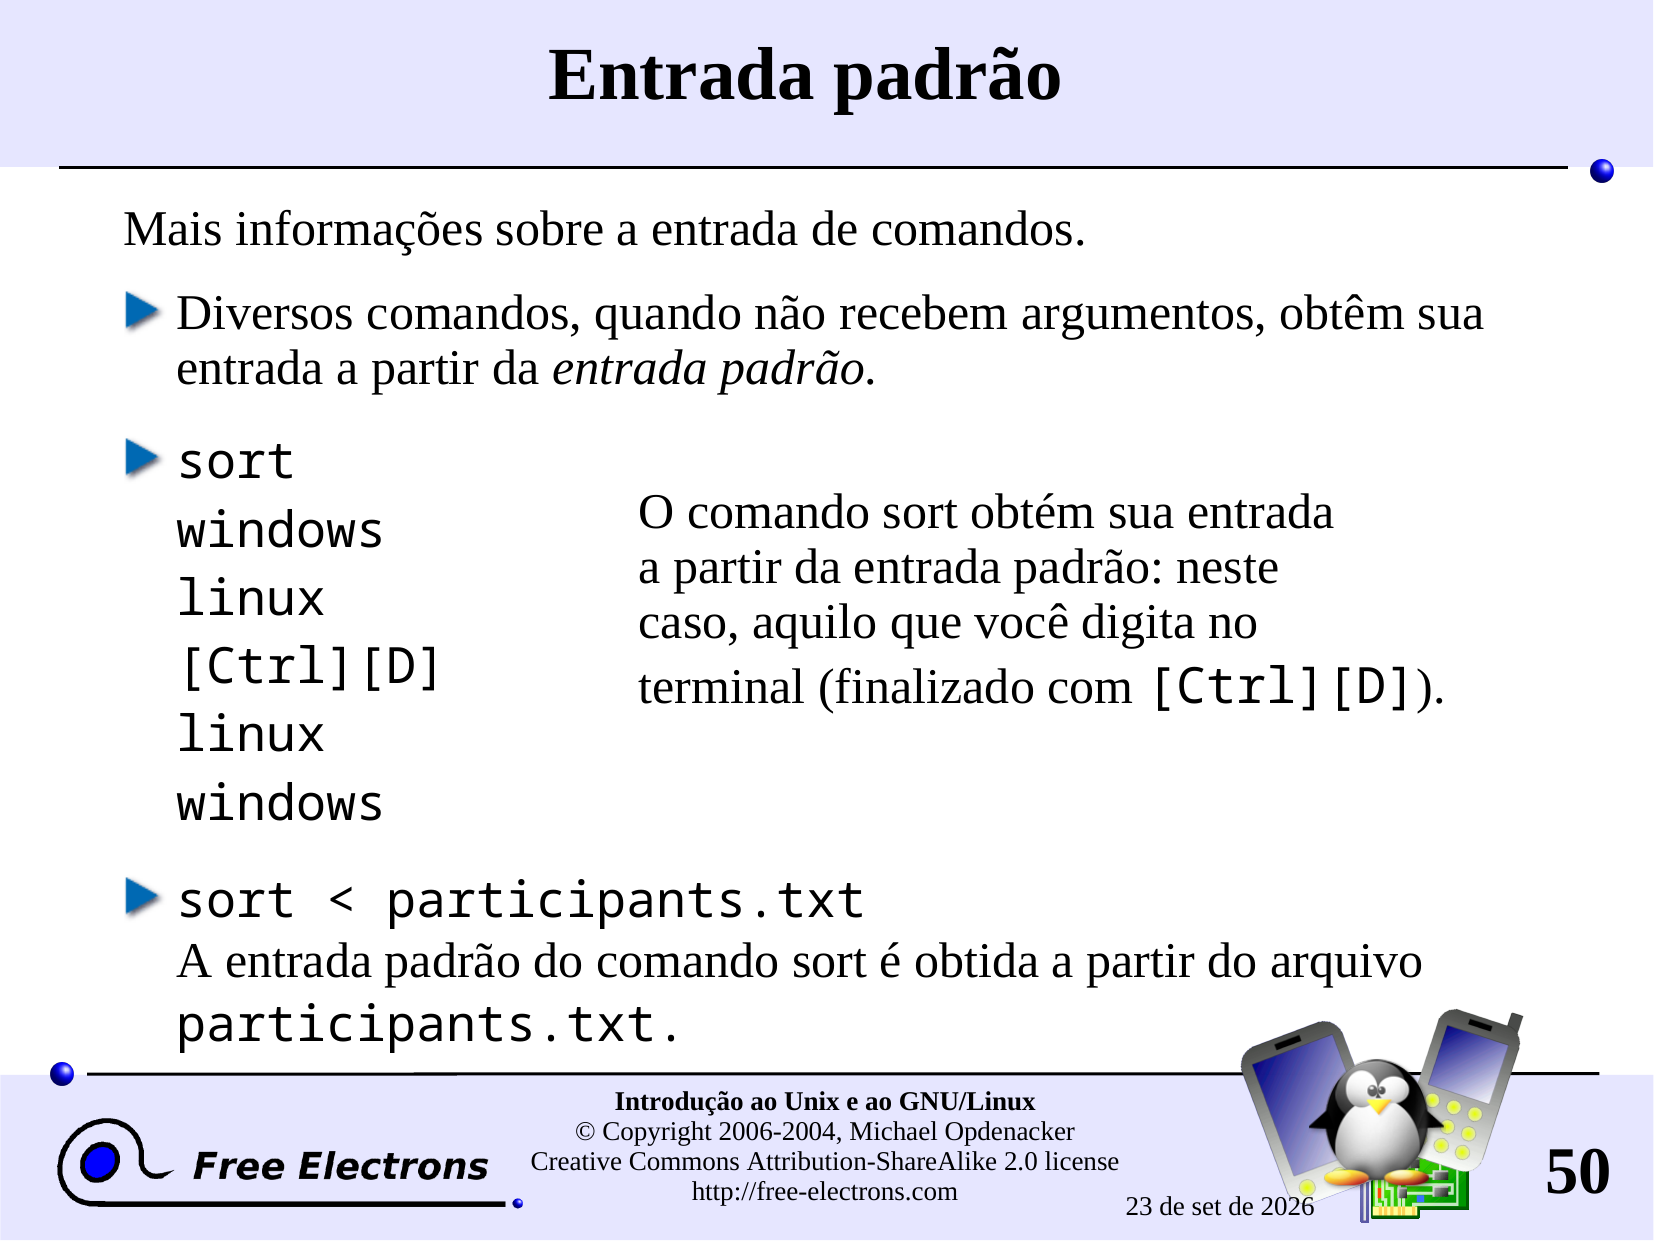

# Entrada padrão
Mais informações sobre a entrada de comandos.
Diversos comandos, quando não recebem argumentos, obtêm sua entrada a partir da entrada padrão.
sort
windows
linux
[Ctrl][D]
linux
windows
sort < participants.txt
A entrada padrão do comando sort é obtida a partir do arquivo participants.txt.
O comando sort obtém sua entrada
a partir da entrada padrão: neste
caso, aquilo que você digita no
terminal (finalizado com [Ctrl][D]).